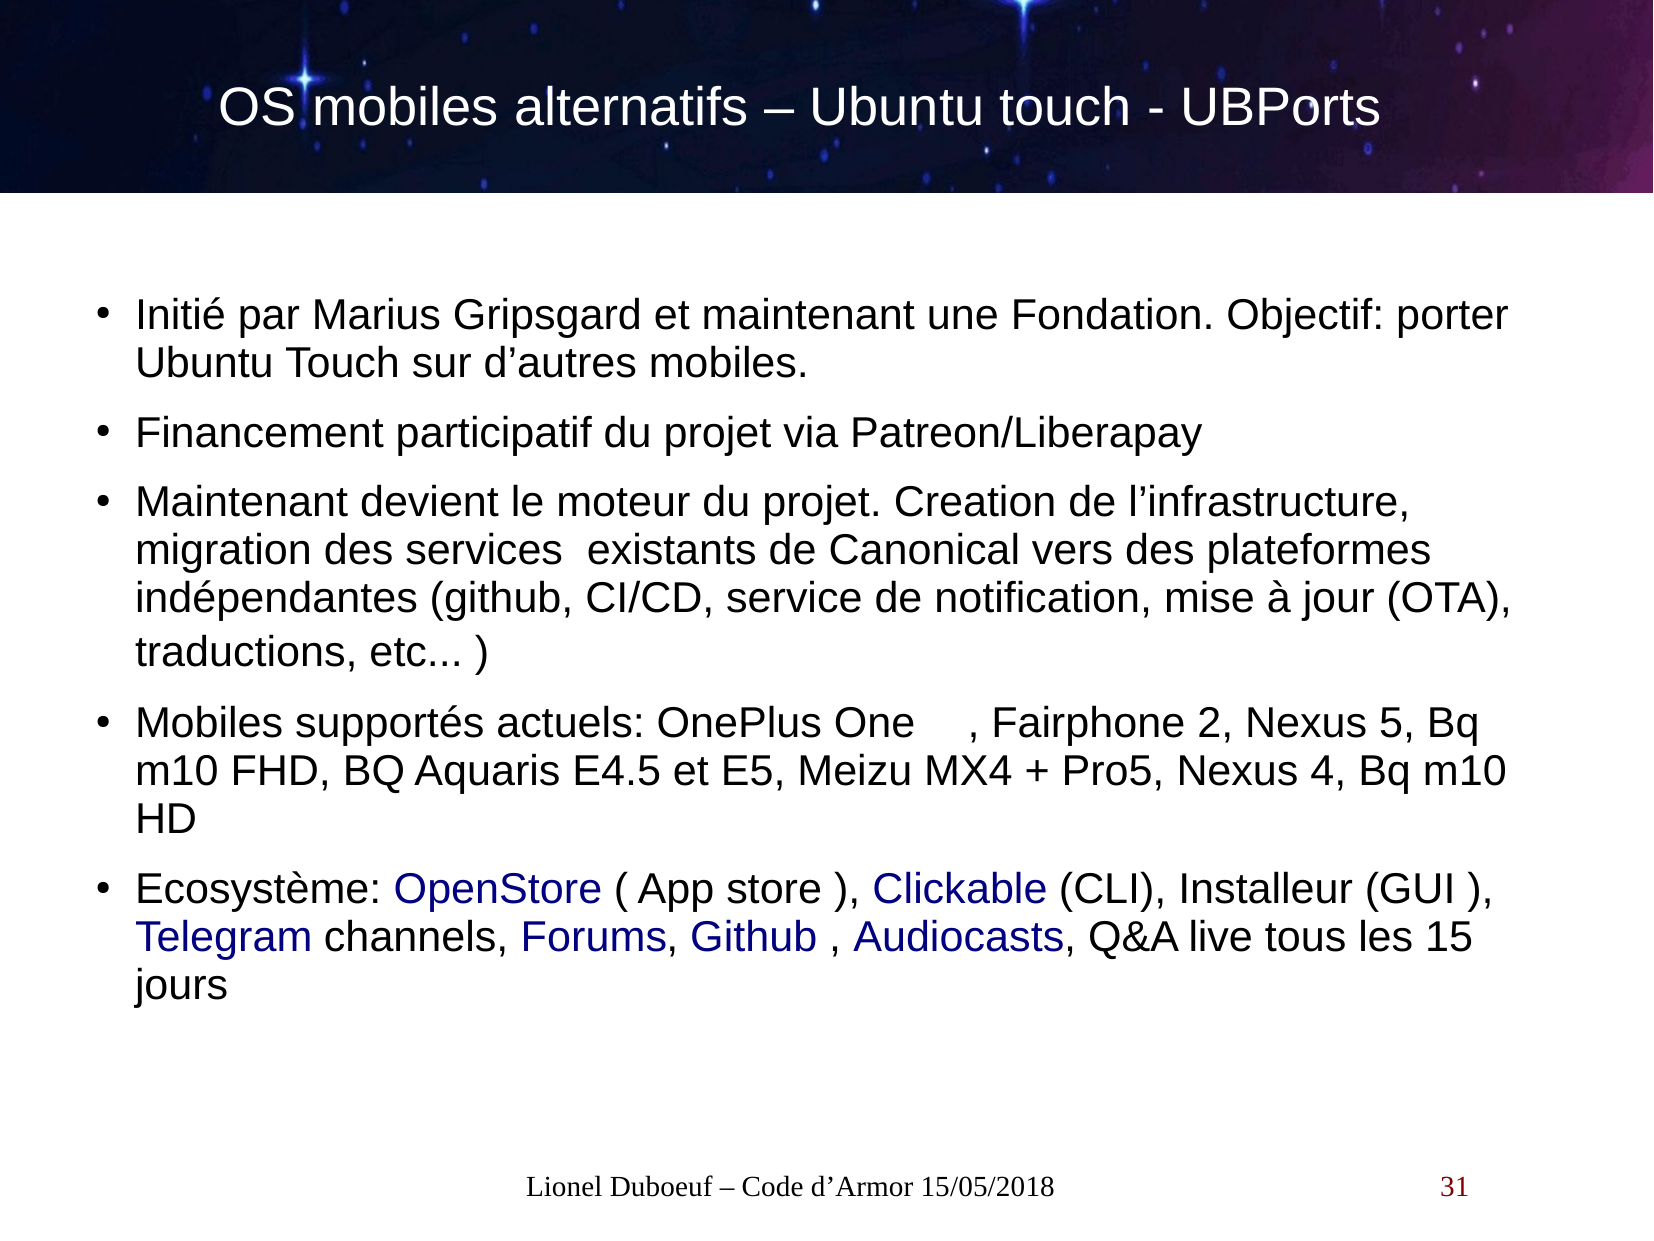

# OS mobiles alternatifs – Ubuntu touch - UBPorts
Initié par Marius Gripsgard et maintenant une Fondation. Objectif: porter Ubuntu Touch sur d’autres mobiles.
Financement participatif du projet via Patreon/Liberapay
Maintenant devient le moteur du projet. Creation de l’infrastructure, migration des services existants de Canonical vers des plateformes indépendantes (github, CI/CD, service de notification, mise à jour (OTA), traductions, etc... )
Mobiles supportés actuels: OnePlus One	, Fairphone 2, Nexus 5, Bq m10 FHD, BQ Aquaris E4.5 et E5, Meizu MX4 + Pro5, Nexus 4, Bq m10 HD
Ecosystème: OpenStore ( App store ), Clickable (CLI), Installeur (GUI ), Telegram channels, Forums, Github , Audiocasts, Q&A live tous les 15 jours
31